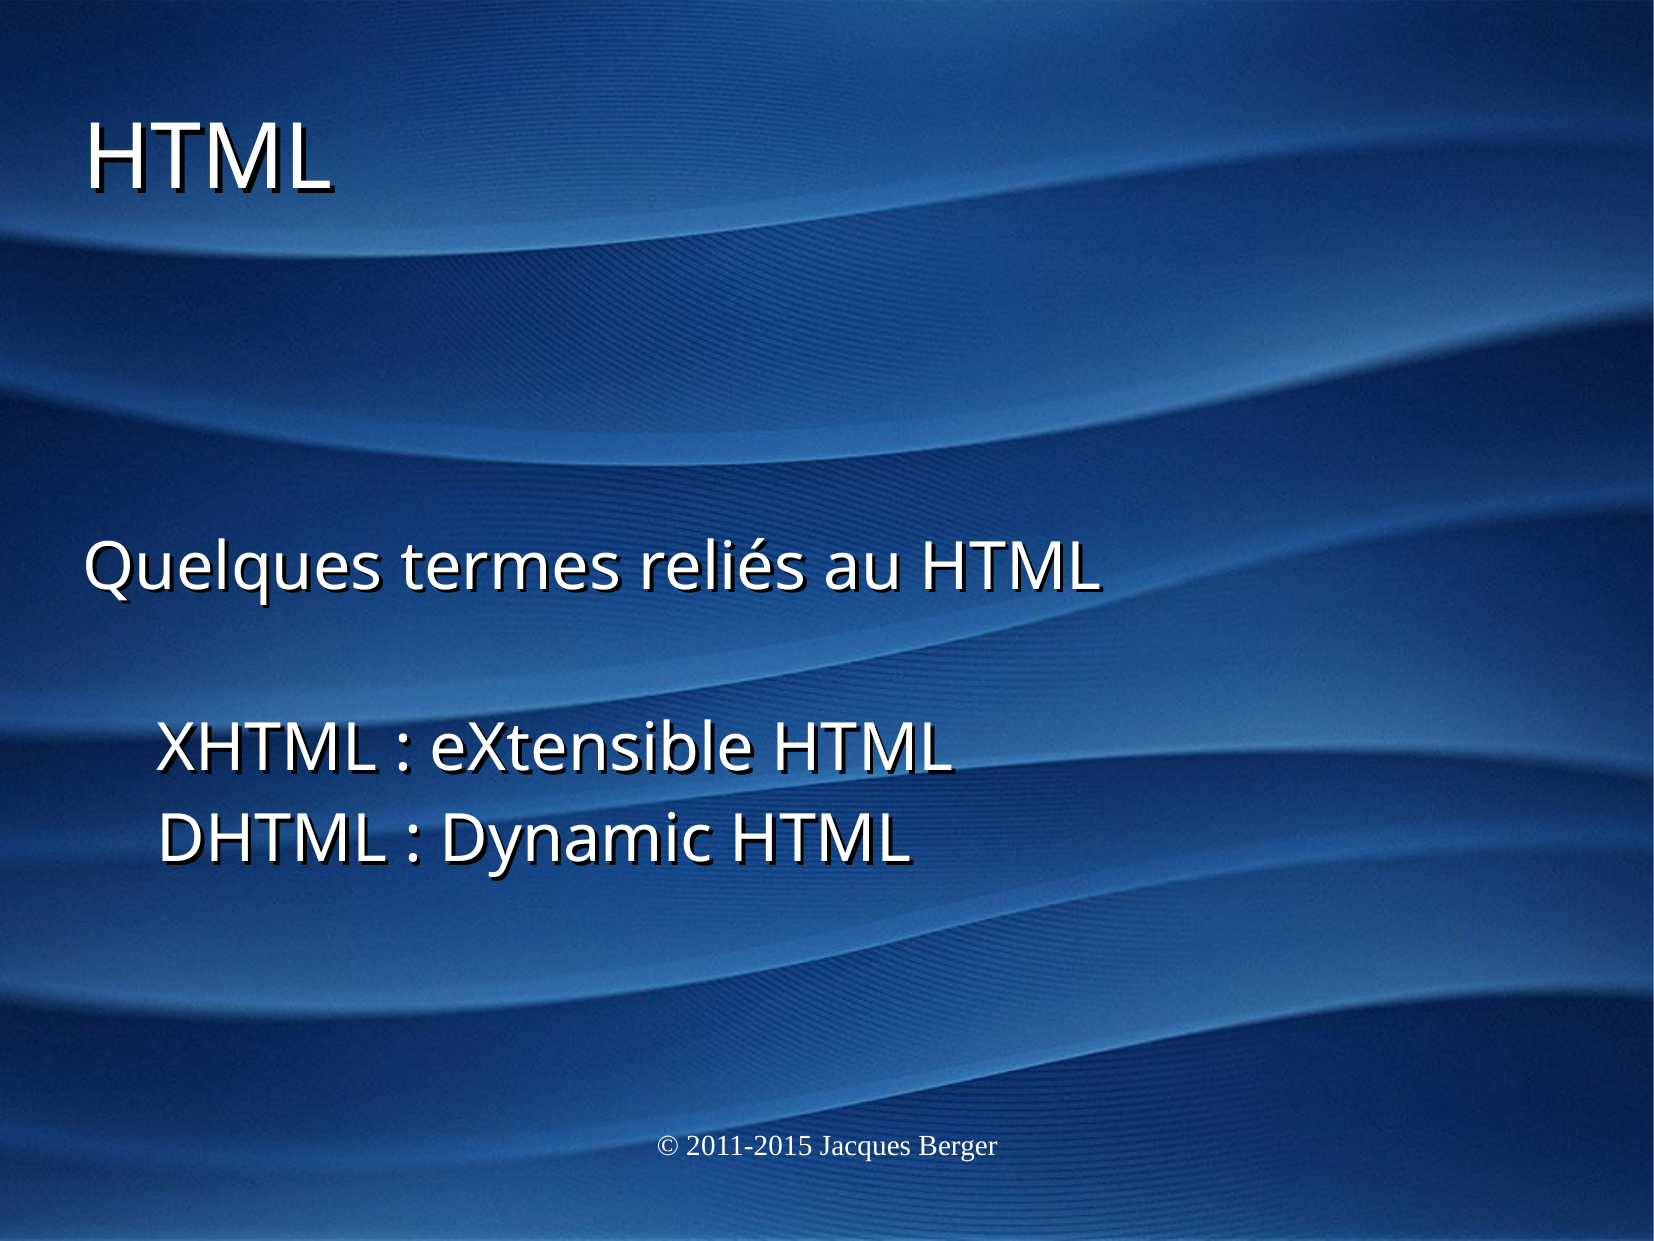

# HTML
Quelques termes reliés au HTML
	XHTML : eXtensible HTML
	DHTML : Dynamic HTML
© 2011-2015 Jacques Berger